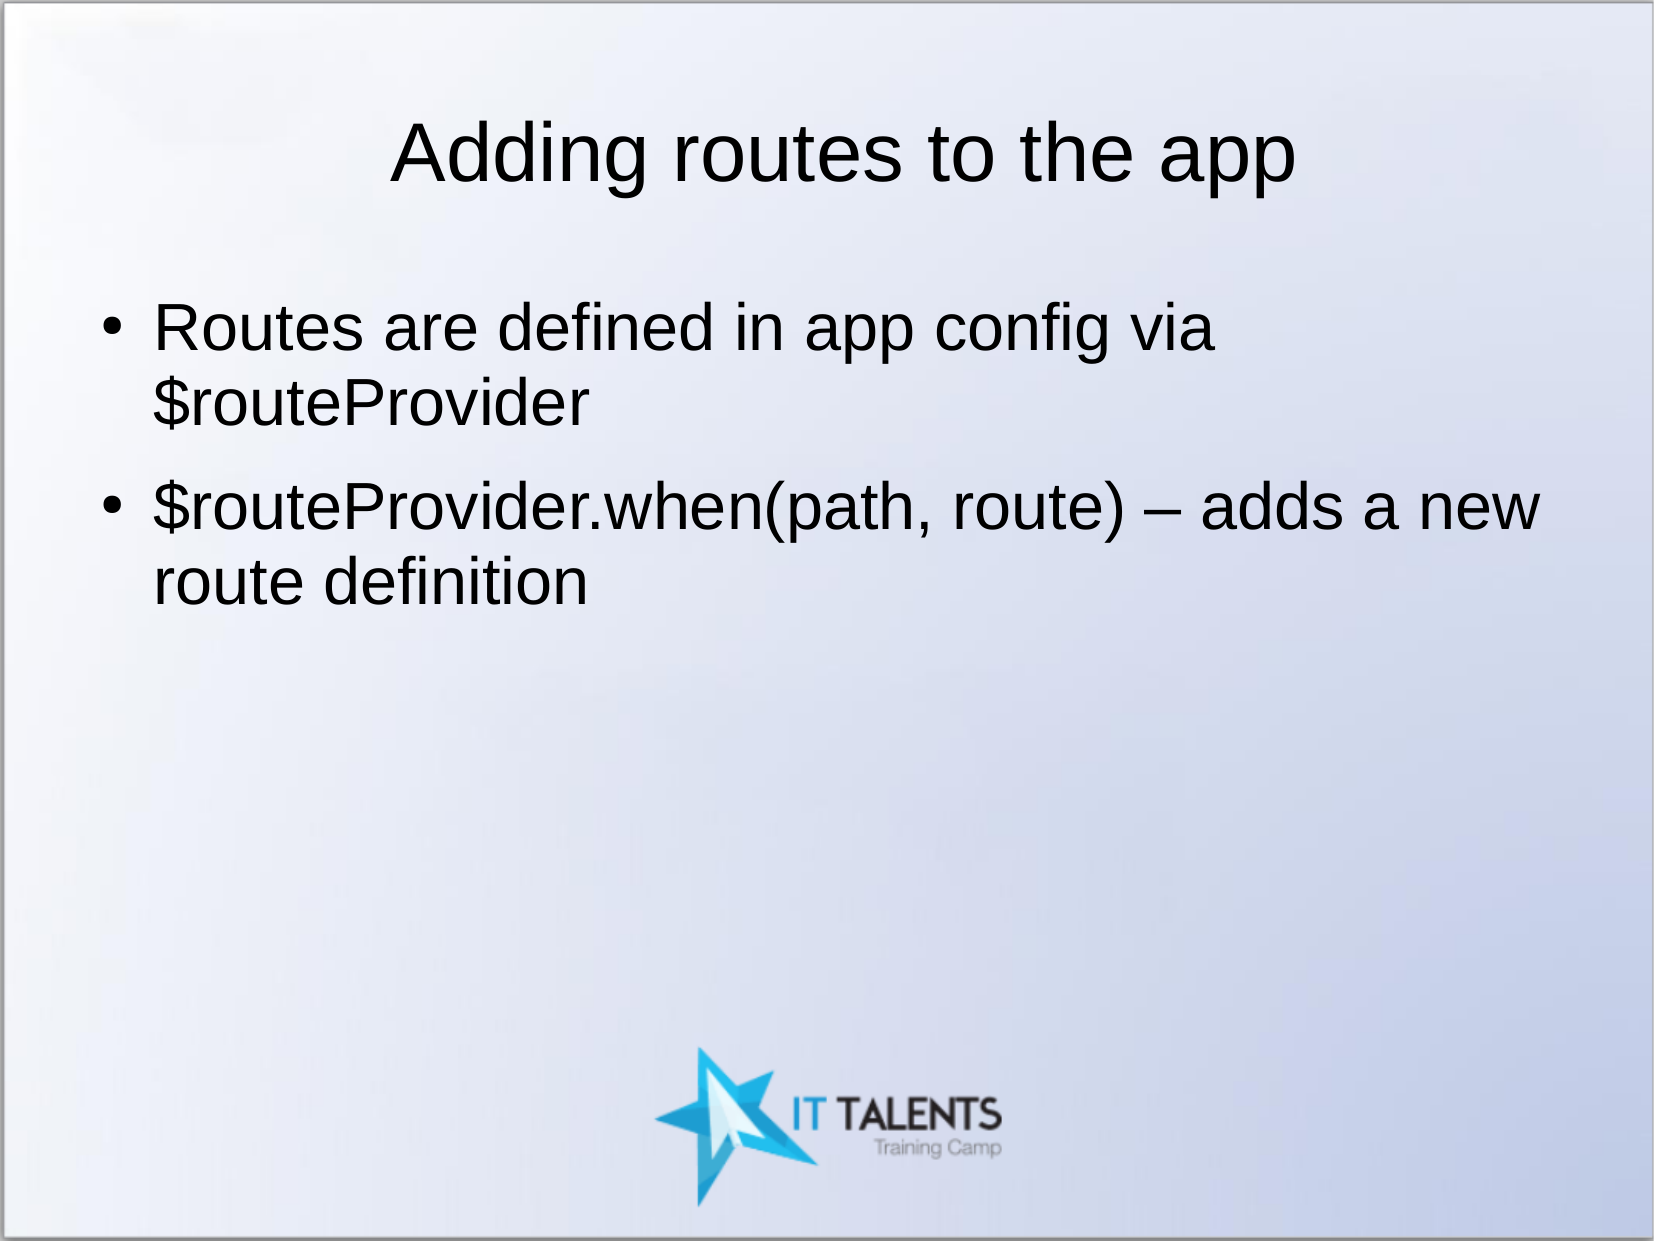

# Adding routes to the app
Routes are defined in app config via $routeProvider
$routeProvider.when(path, route) – adds a new route definition